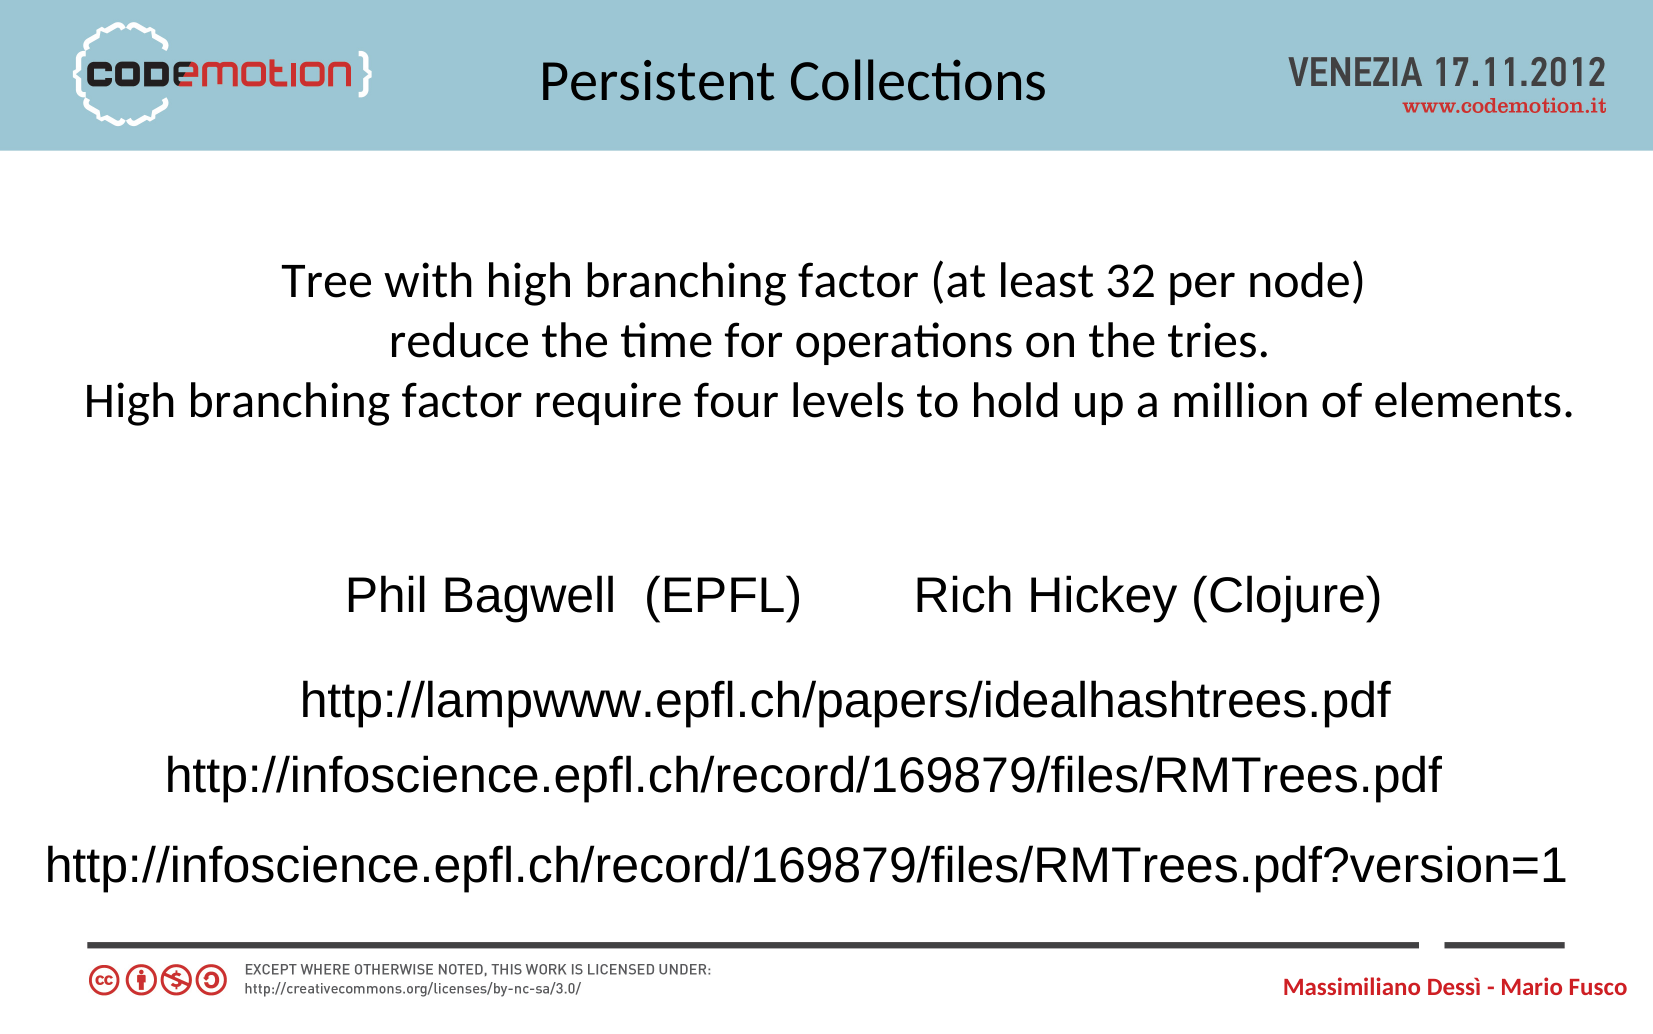

Persistent Collections
Tree with high branching factor (at least 32 per node)
reduce the time for operations on the tries.
High branching factor require four levels to hold up a million of elements.
Phil Bagwell (EPFL) Rich Hickey (Clojure)
http://lampwww.epfl.ch/papers/idealhashtrees.pdf
http://infoscience.epfl.ch/record/169879/files/RMTrees.pdf
http://infoscience.epfl.ch/record/169879/files/RMTrees.pdf?version=1